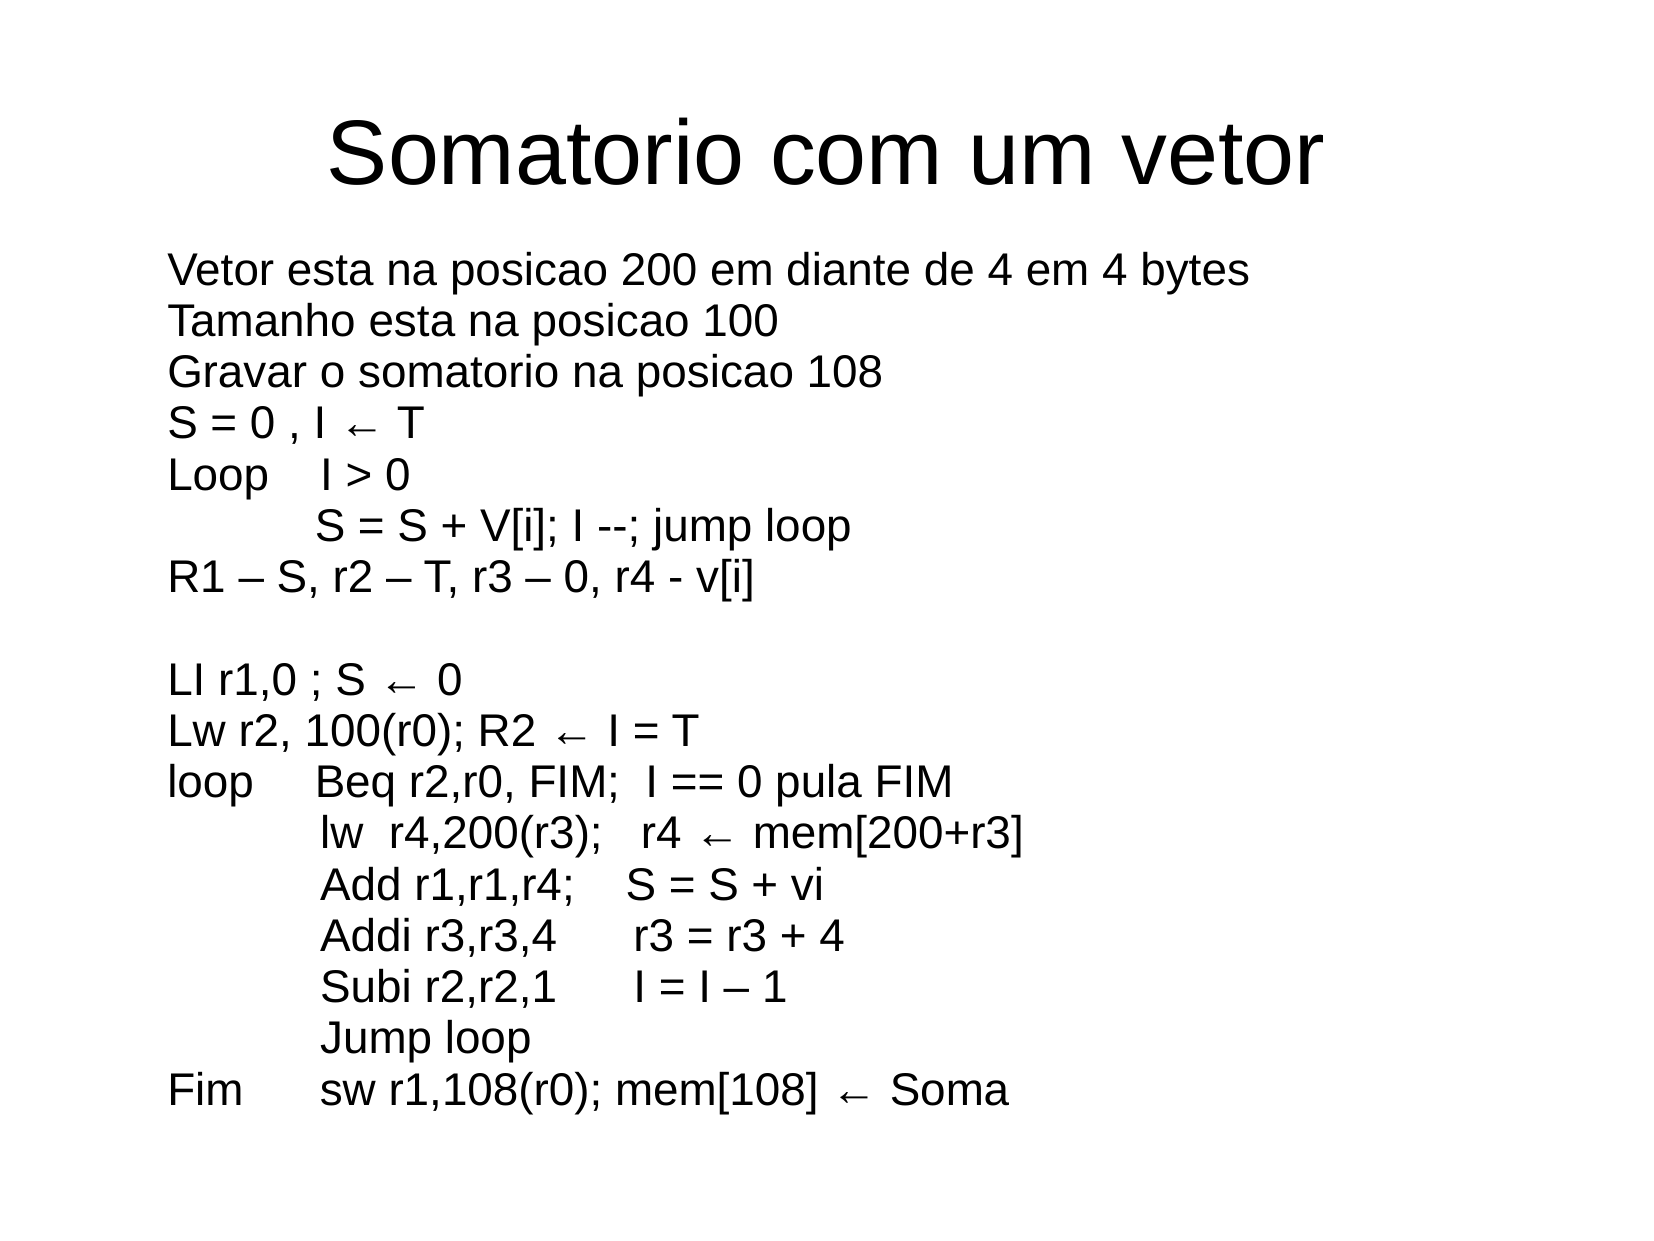

# Somatorio com um vetor
Vetor esta na posicao 200 em diante de 4 em 4 bytes
Tamanho esta na posicao 100
Gravar o somatorio na posicao 108
S = 0 , I ← T
Loop I > 0
		S = S + V[i]; I --; jump loop
R1 – S, r2 – T, r3 – 0, r4 - v[i]
LI r1,0 ; S ← 0
Lw r2, 100(r0); R2 ← I = T
loop	Beq r2,r0, FIM; I == 0 pula FIM
 lw r4,200(r3); r4 ← mem[200+r3]
 Add r1,r1,r4; S = S + vi
 Addi r3,r3,4 r3 = r3 + 4
 Subi r2,r2,1 I = I – 1
 Jump loop
Fim sw r1,108(r0); mem[108] ← Soma